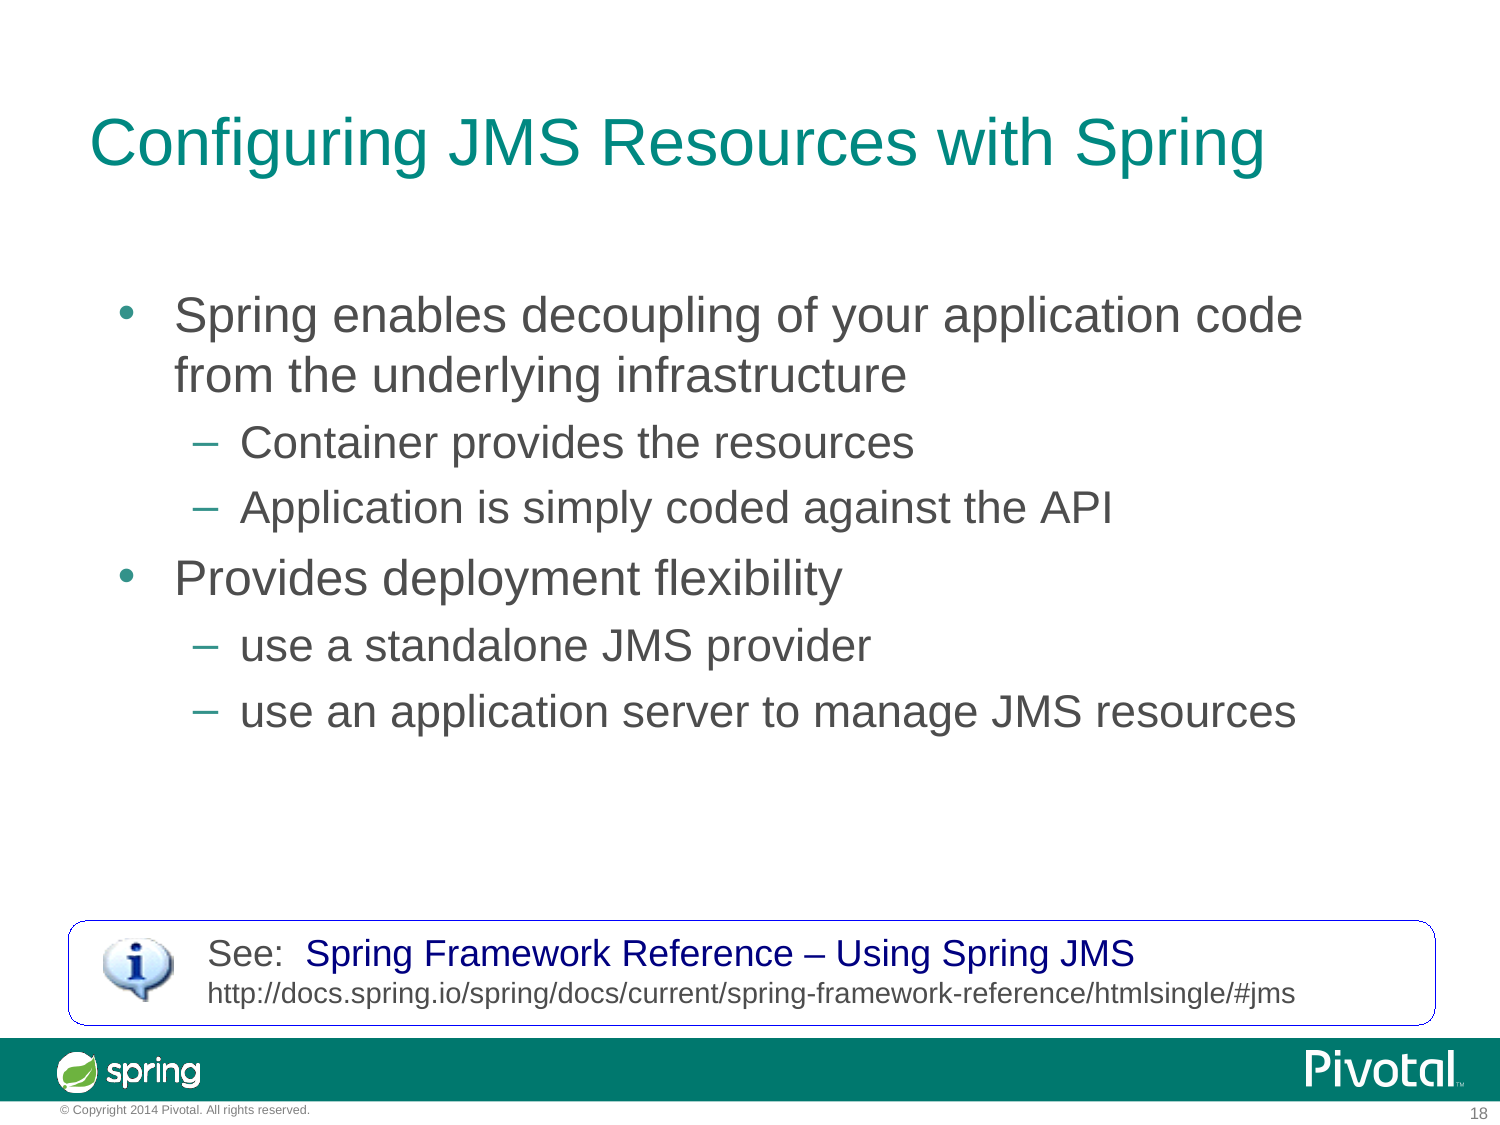

# Configuring JMS Resources with Spring
Spring enables decoupling of your application code from the underlying infrastructure
Container provides the resources
Application is simply coded against the API
Provides deployment flexibility
use a standalone JMS provider
use an application server to manage JMS resources
See: Spring Framework Reference – Using Spring JMS
http://docs.spring.io/spring/docs/current/spring-framework-reference/htmlsingle/#jms